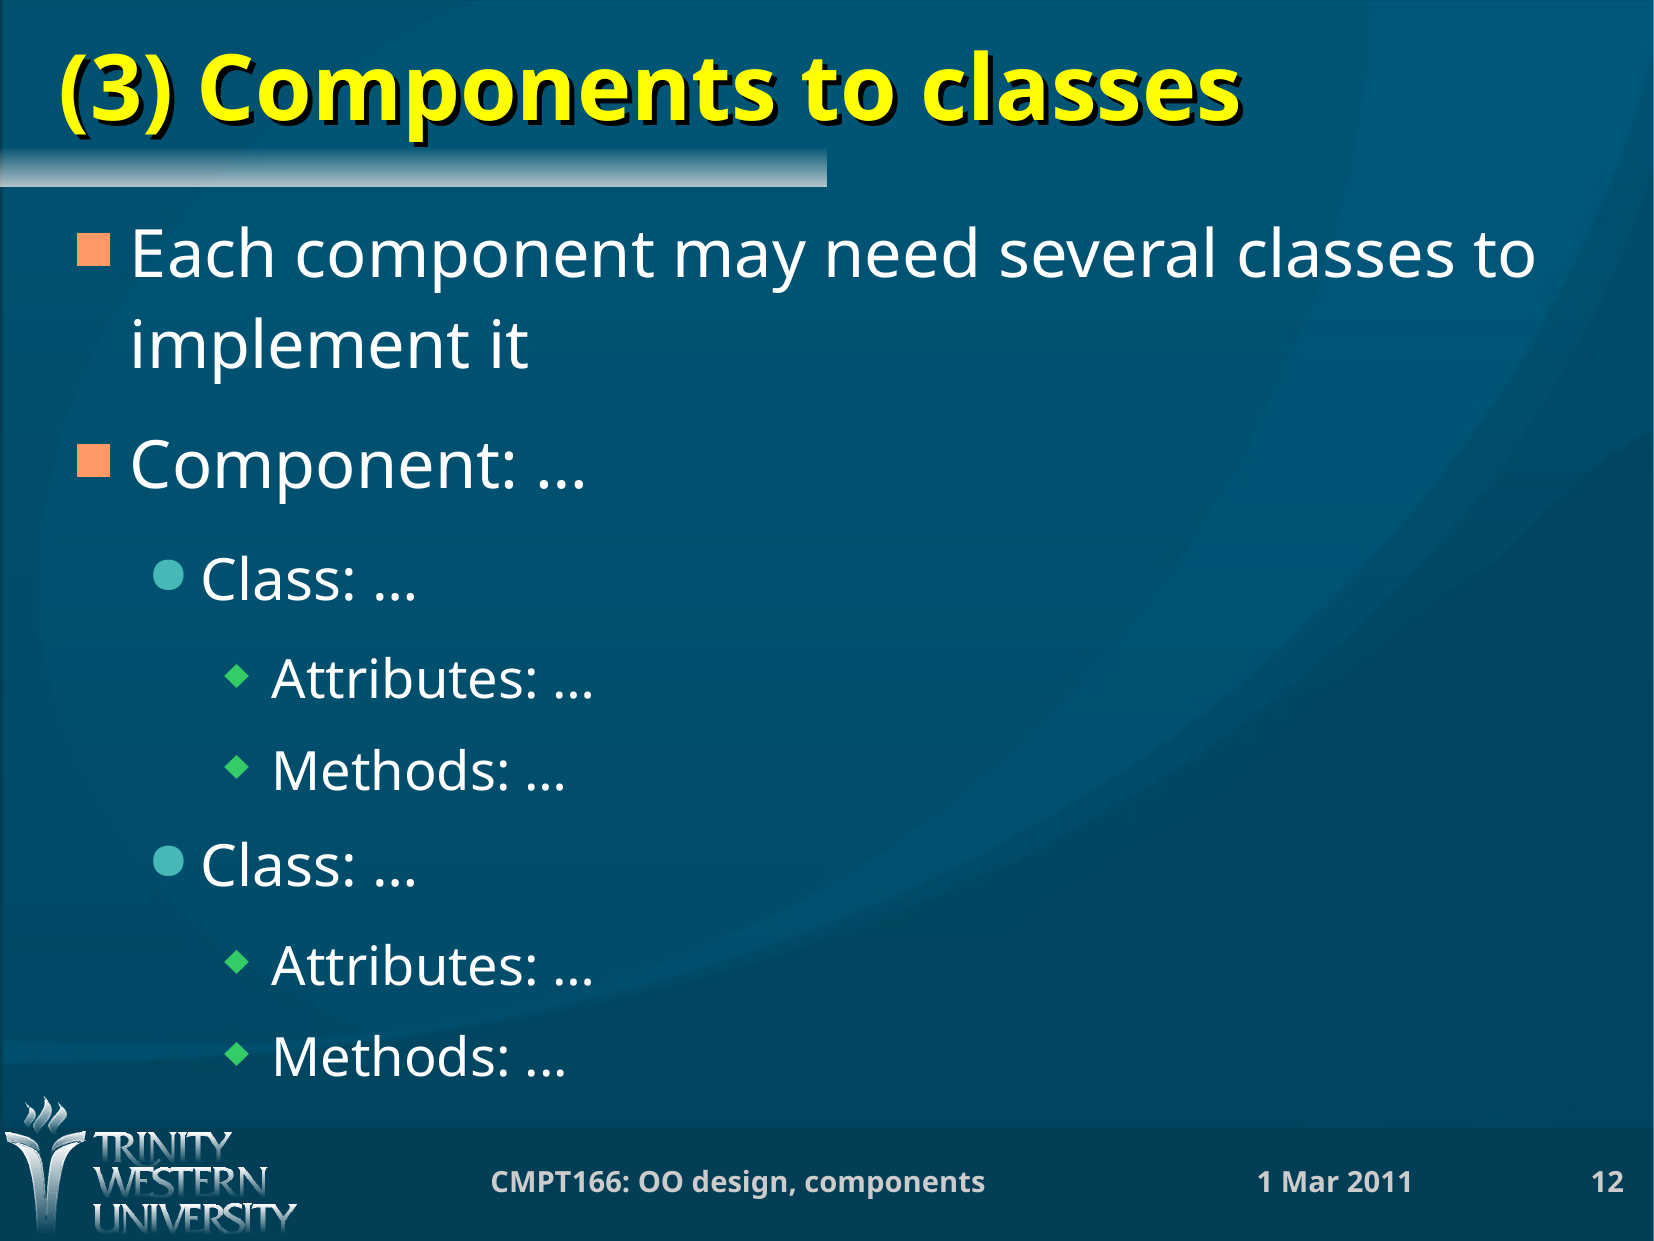

# (3) Components to classes
Each component may need several classes to implement it
Component: …
Class: …
Attributes: …
Methods: …
Class: …
Attributes: …
Methods: ...
CMPT166: OO design, components
1 Mar 2011
12